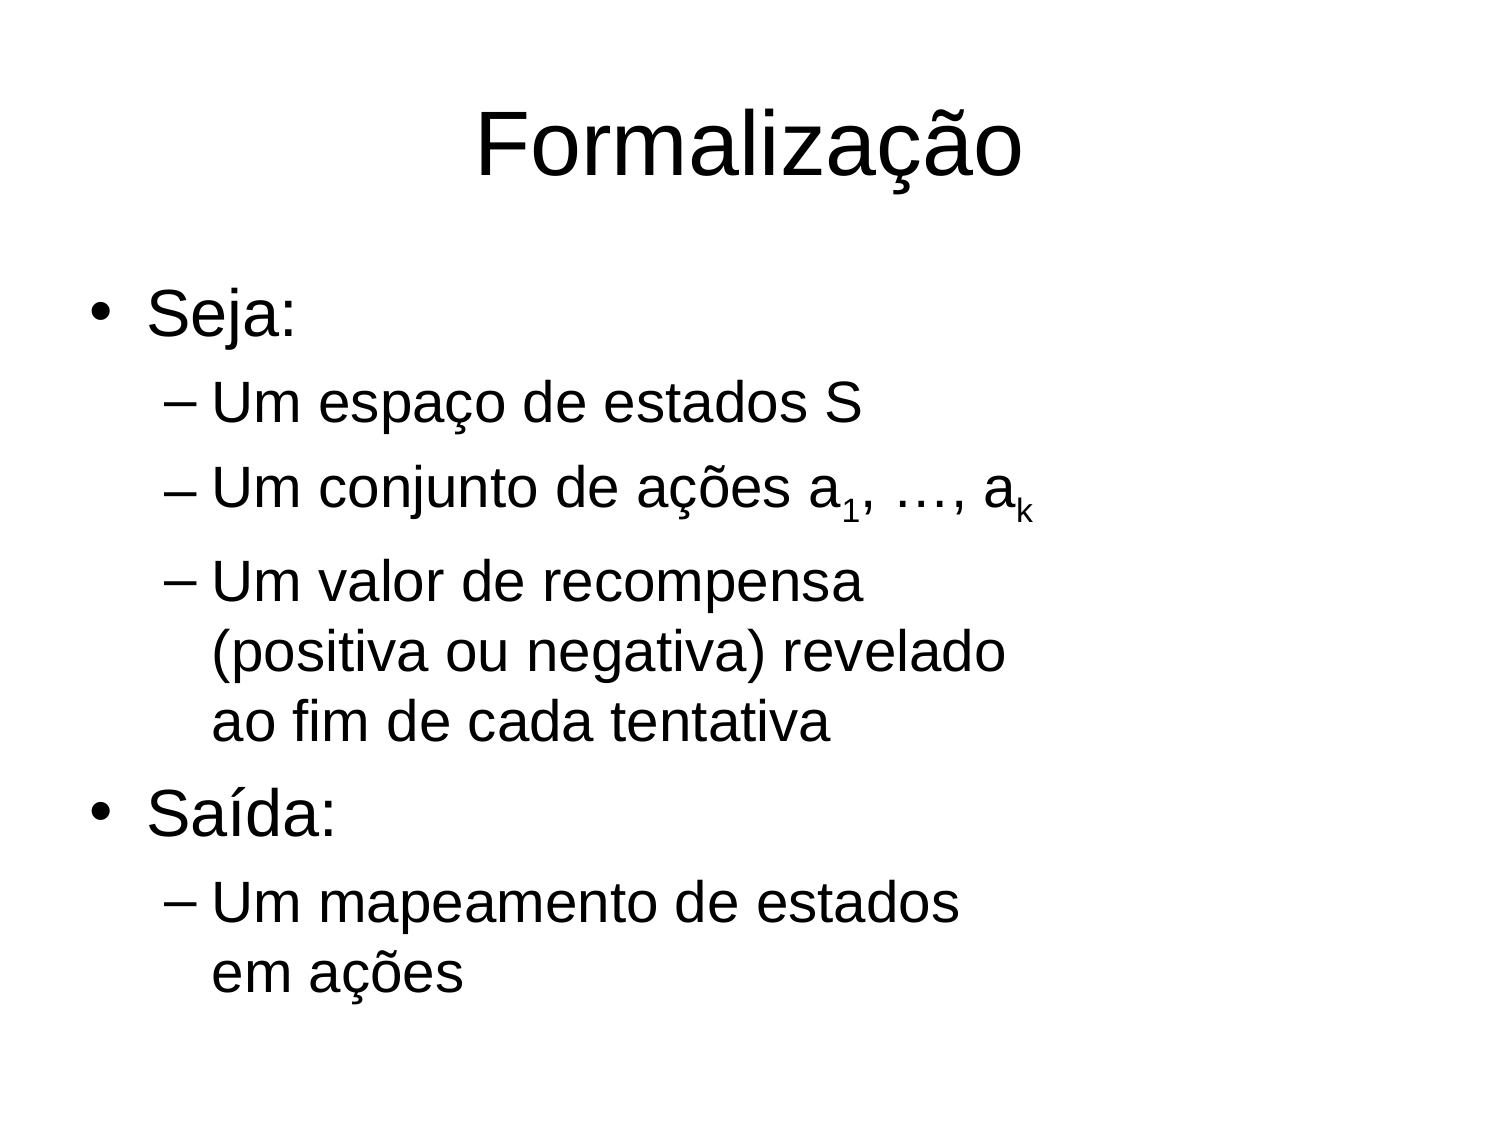

# Formalização
Seja:
Um espaço de estados S
Um conjunto de ações a1, …, ak
Um valor de recompensa (positiva ou negativa) revelado ao fim de cada tentativa
Saída:
Um mapeamento de estados em ações